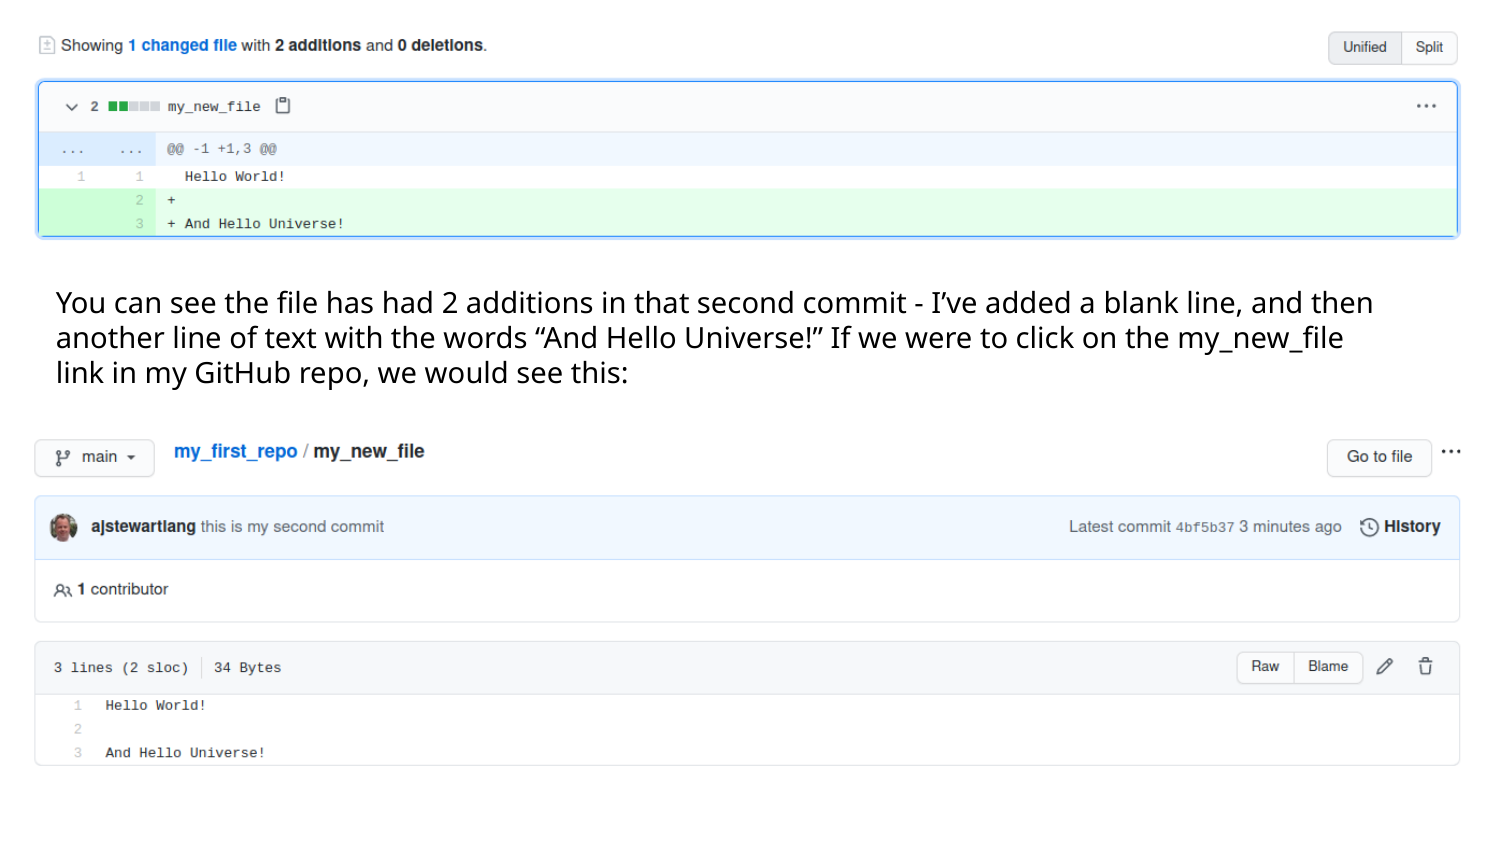

You can see the file has had 2 additions in that second commit - I’ve added a blank line, and then another line of text with the words “And Hello Universe!” If we were to click on the my_new_file link in my GitHub repo, we would see this: